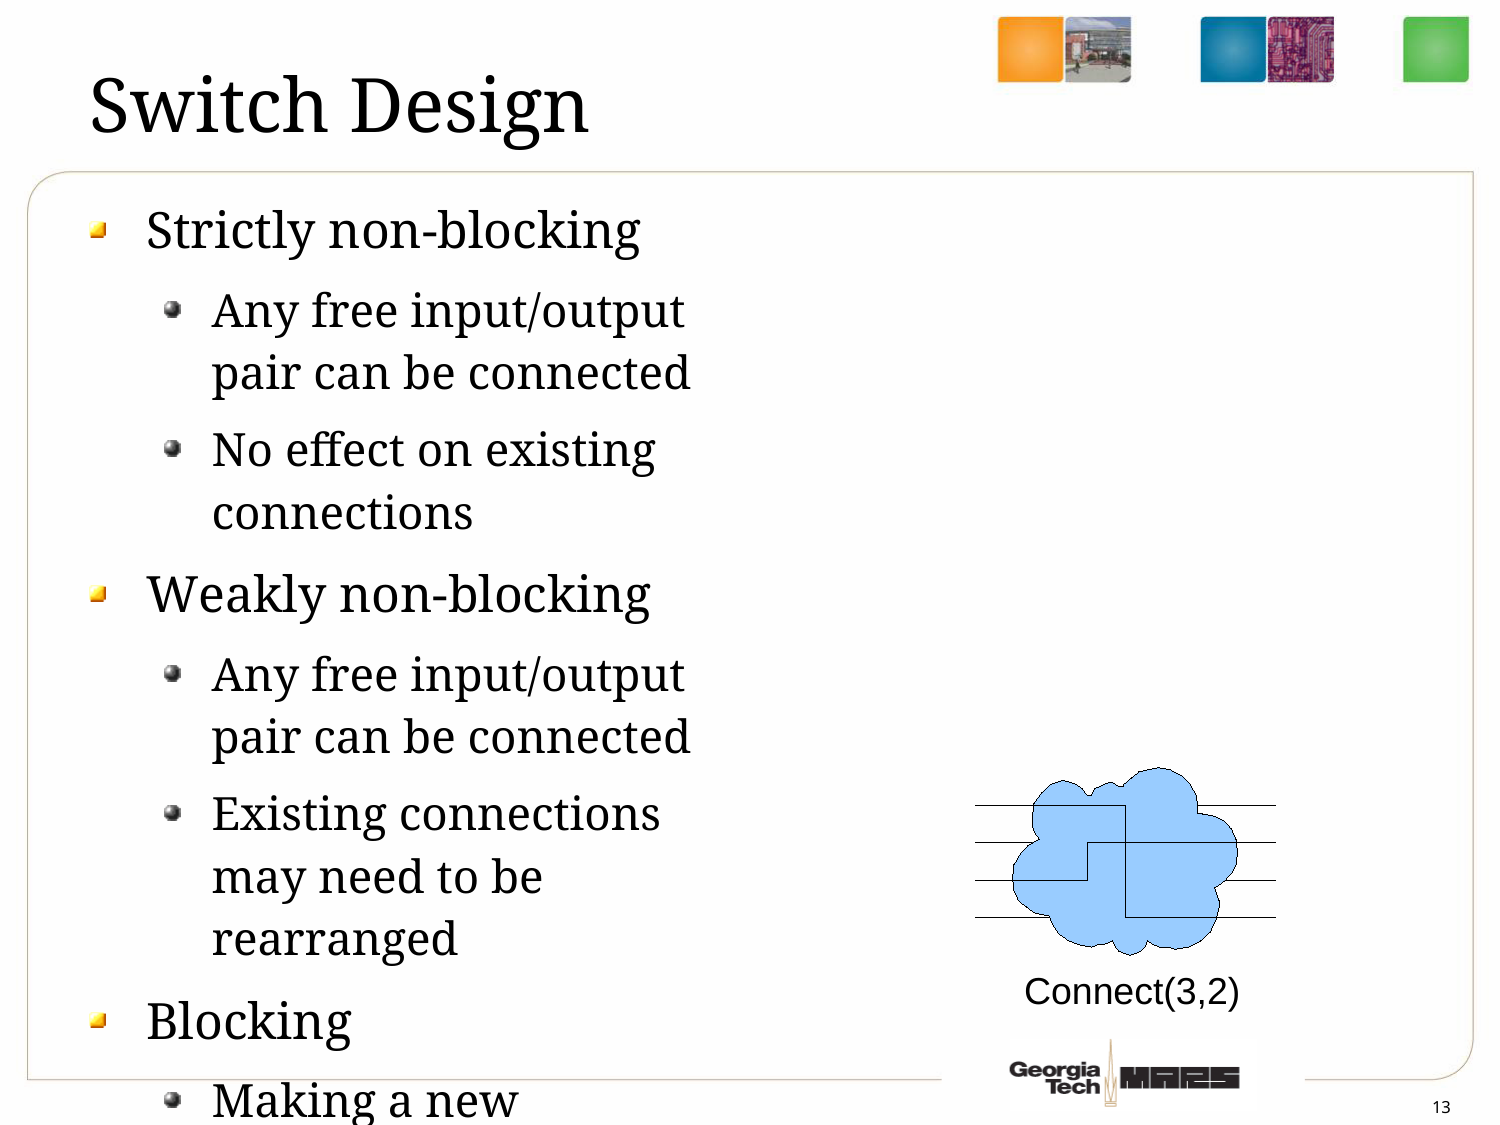

# Switch Design
Strictly non-blocking
Any free input/output pair can be connected
No effect on existing connections
Weakly non-blocking
Any free input/output pair can be connected
Existing connections may need to be rearranged
Blocking
Making a new connection may disconnect an existing connection
Connect(3,2)
13